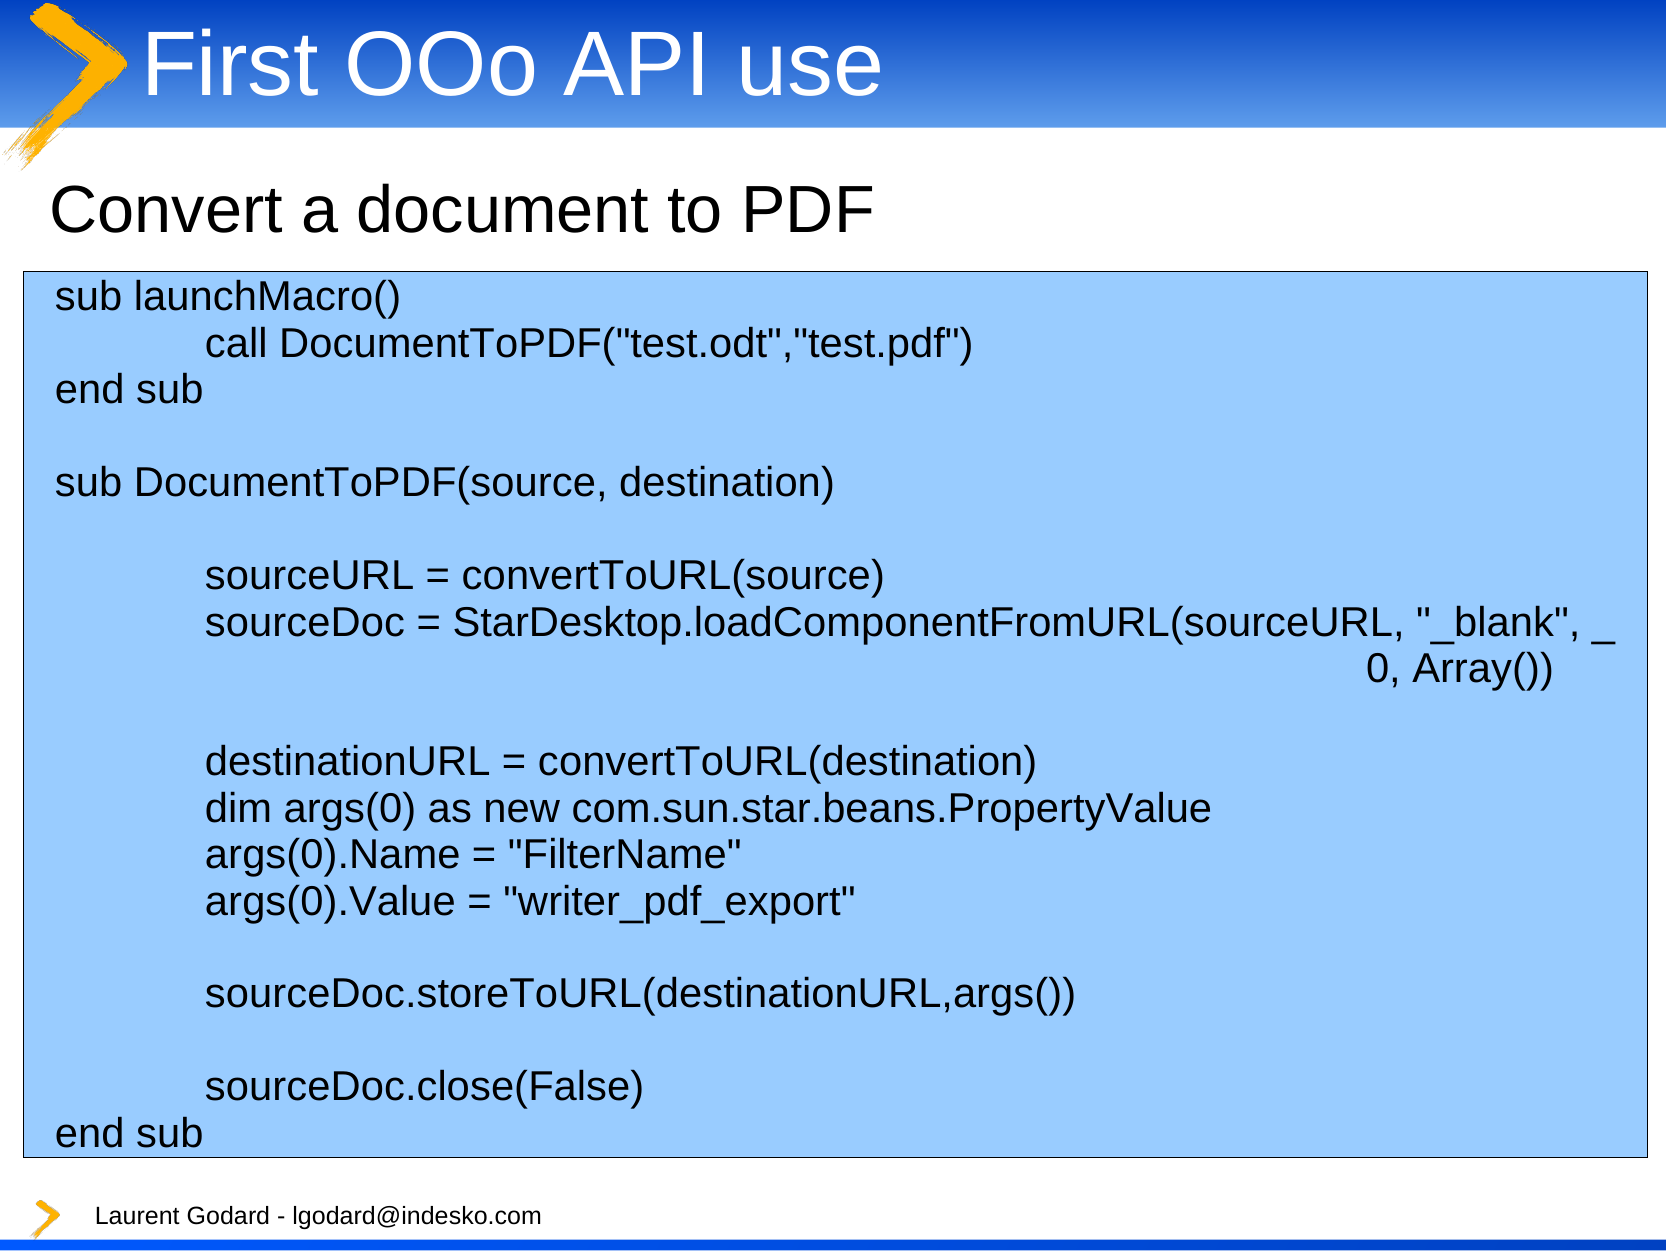

# First OOo API use
Convert a document to PDF
sub launchMacro()
	call DocumentToPDF("test.odt","test.pdf")
end sub
sub DocumentToPDF(source, destination)
	sourceURL = convertToURL(source)
	sourceDoc = StarDesktop.loadComponentFromURL(sourceURL, "_blank", _
 0, Array())
	destinationURL = convertToURL(destination)
	dim args(0) as new com.sun.star.beans.PropertyValue
	args(0).Name = "FilterName"
	args(0).Value = "writer_pdf_export"
	sourceDoc.storeToURL(destinationURL,args())
	sourceDoc.close(False)
end sub